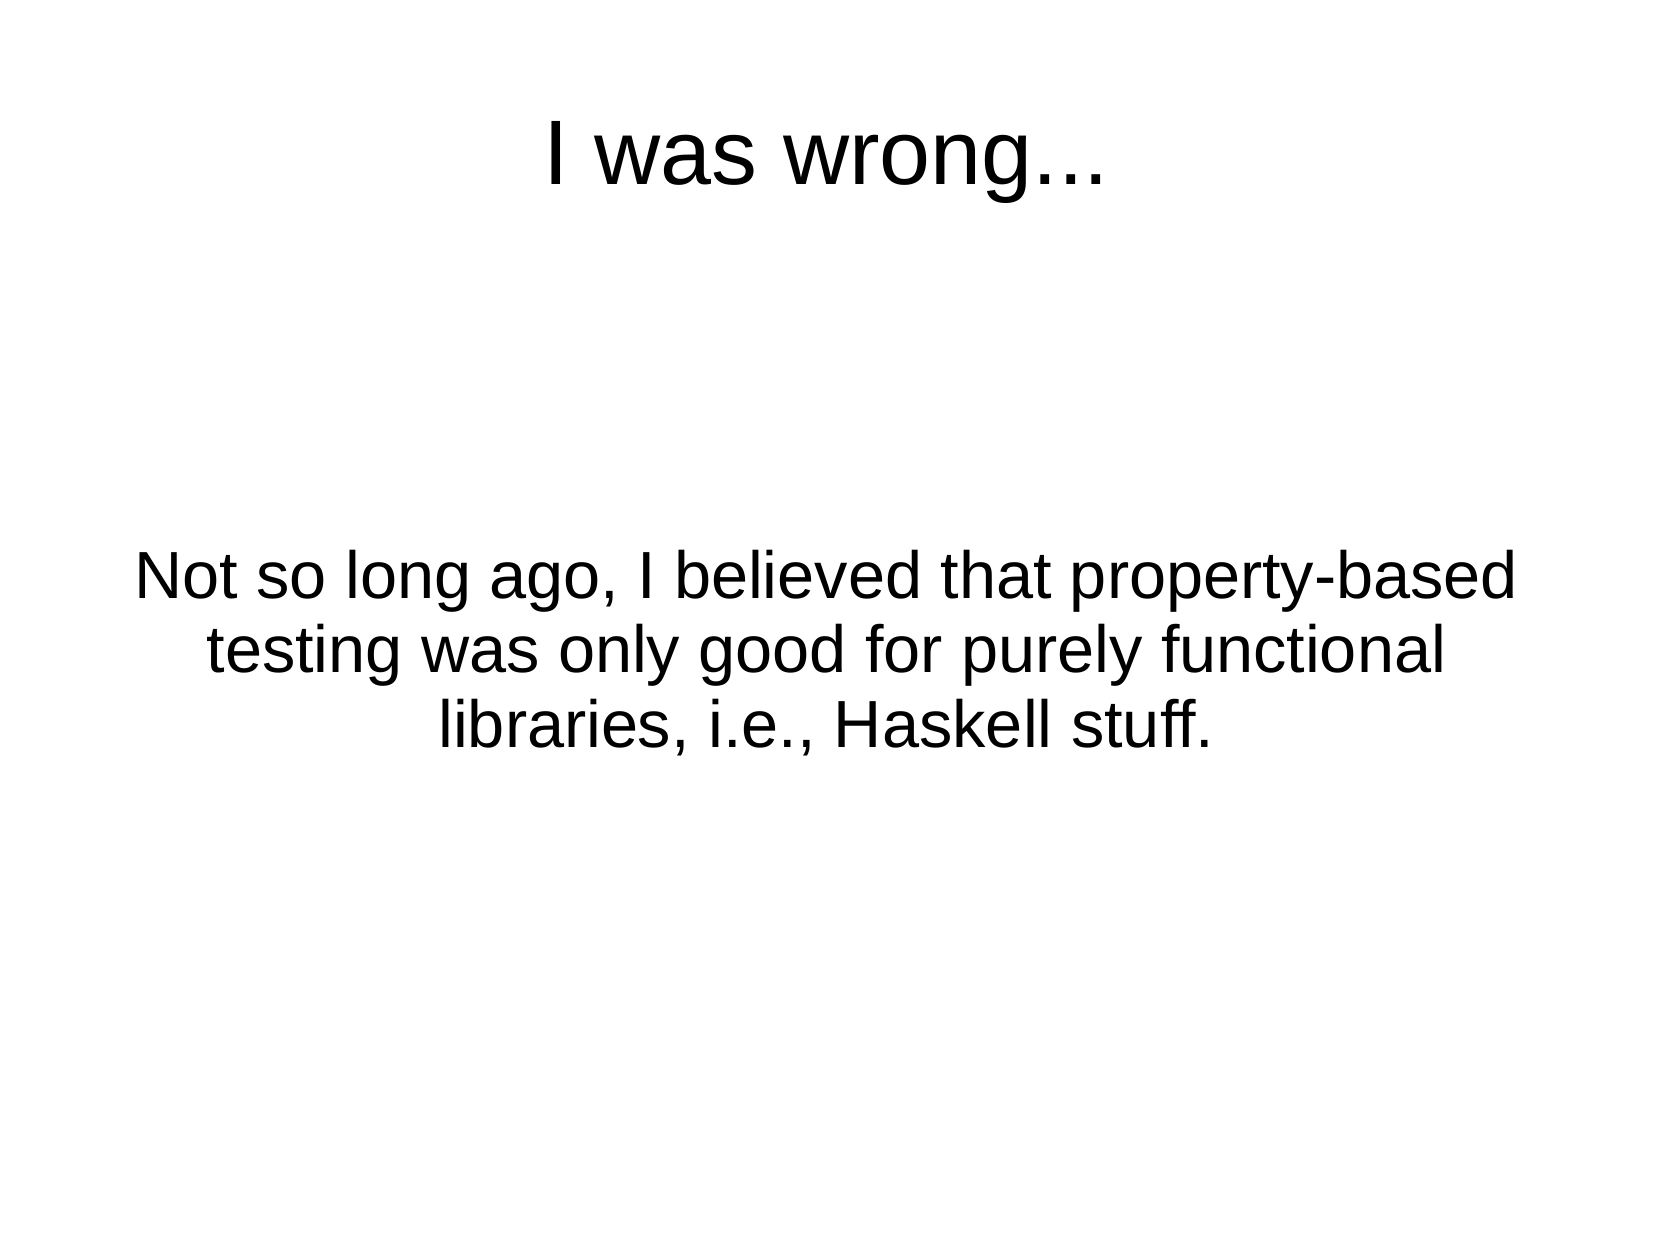

# I was wrong...
Not so long ago, I believed that property-based testing was only good for purely functional libraries, i.e., Haskell stuff.